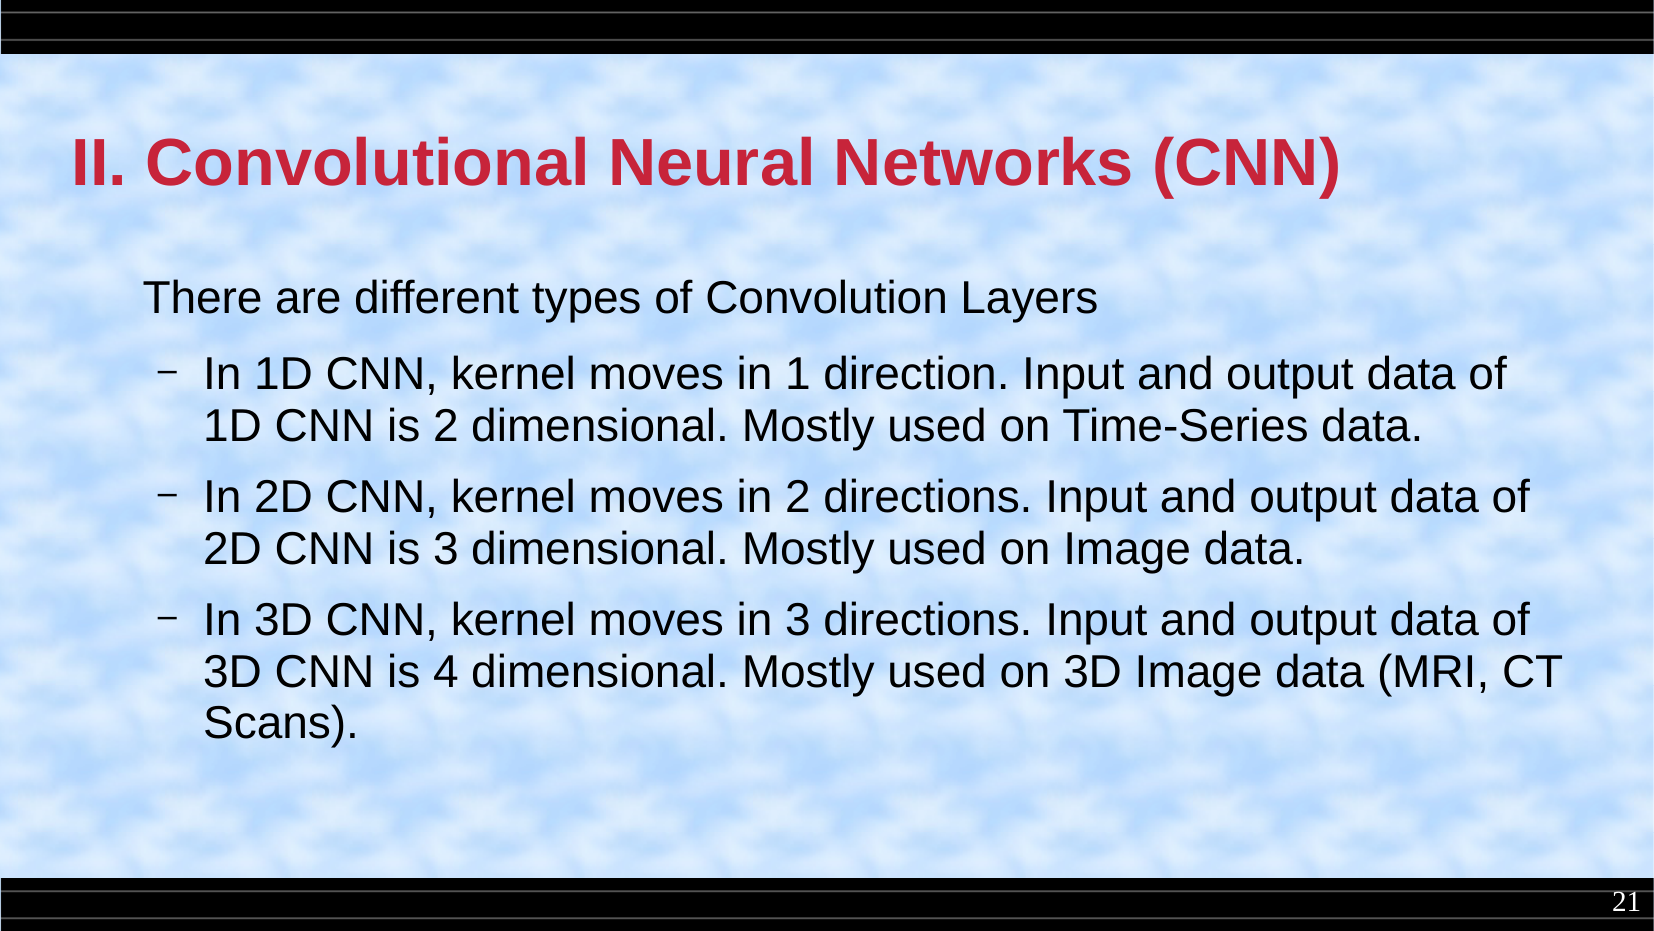

II. Convolutional Neural Networks (CNN)
# There are different types of Convolution Layers
In 1D CNN, kernel moves in 1 direction. Input and output data of 1D CNN is 2 dimensional. Mostly used on Time-Series data.
In 2D CNN, kernel moves in 2 directions. Input and output data of 2D CNN is 3 dimensional. Mostly used on Image data.
In 3D CNN, kernel moves in 3 directions. Input and output data of 3D CNN is 4 dimensional. Mostly used on 3D Image data (MRI, CT Scans).